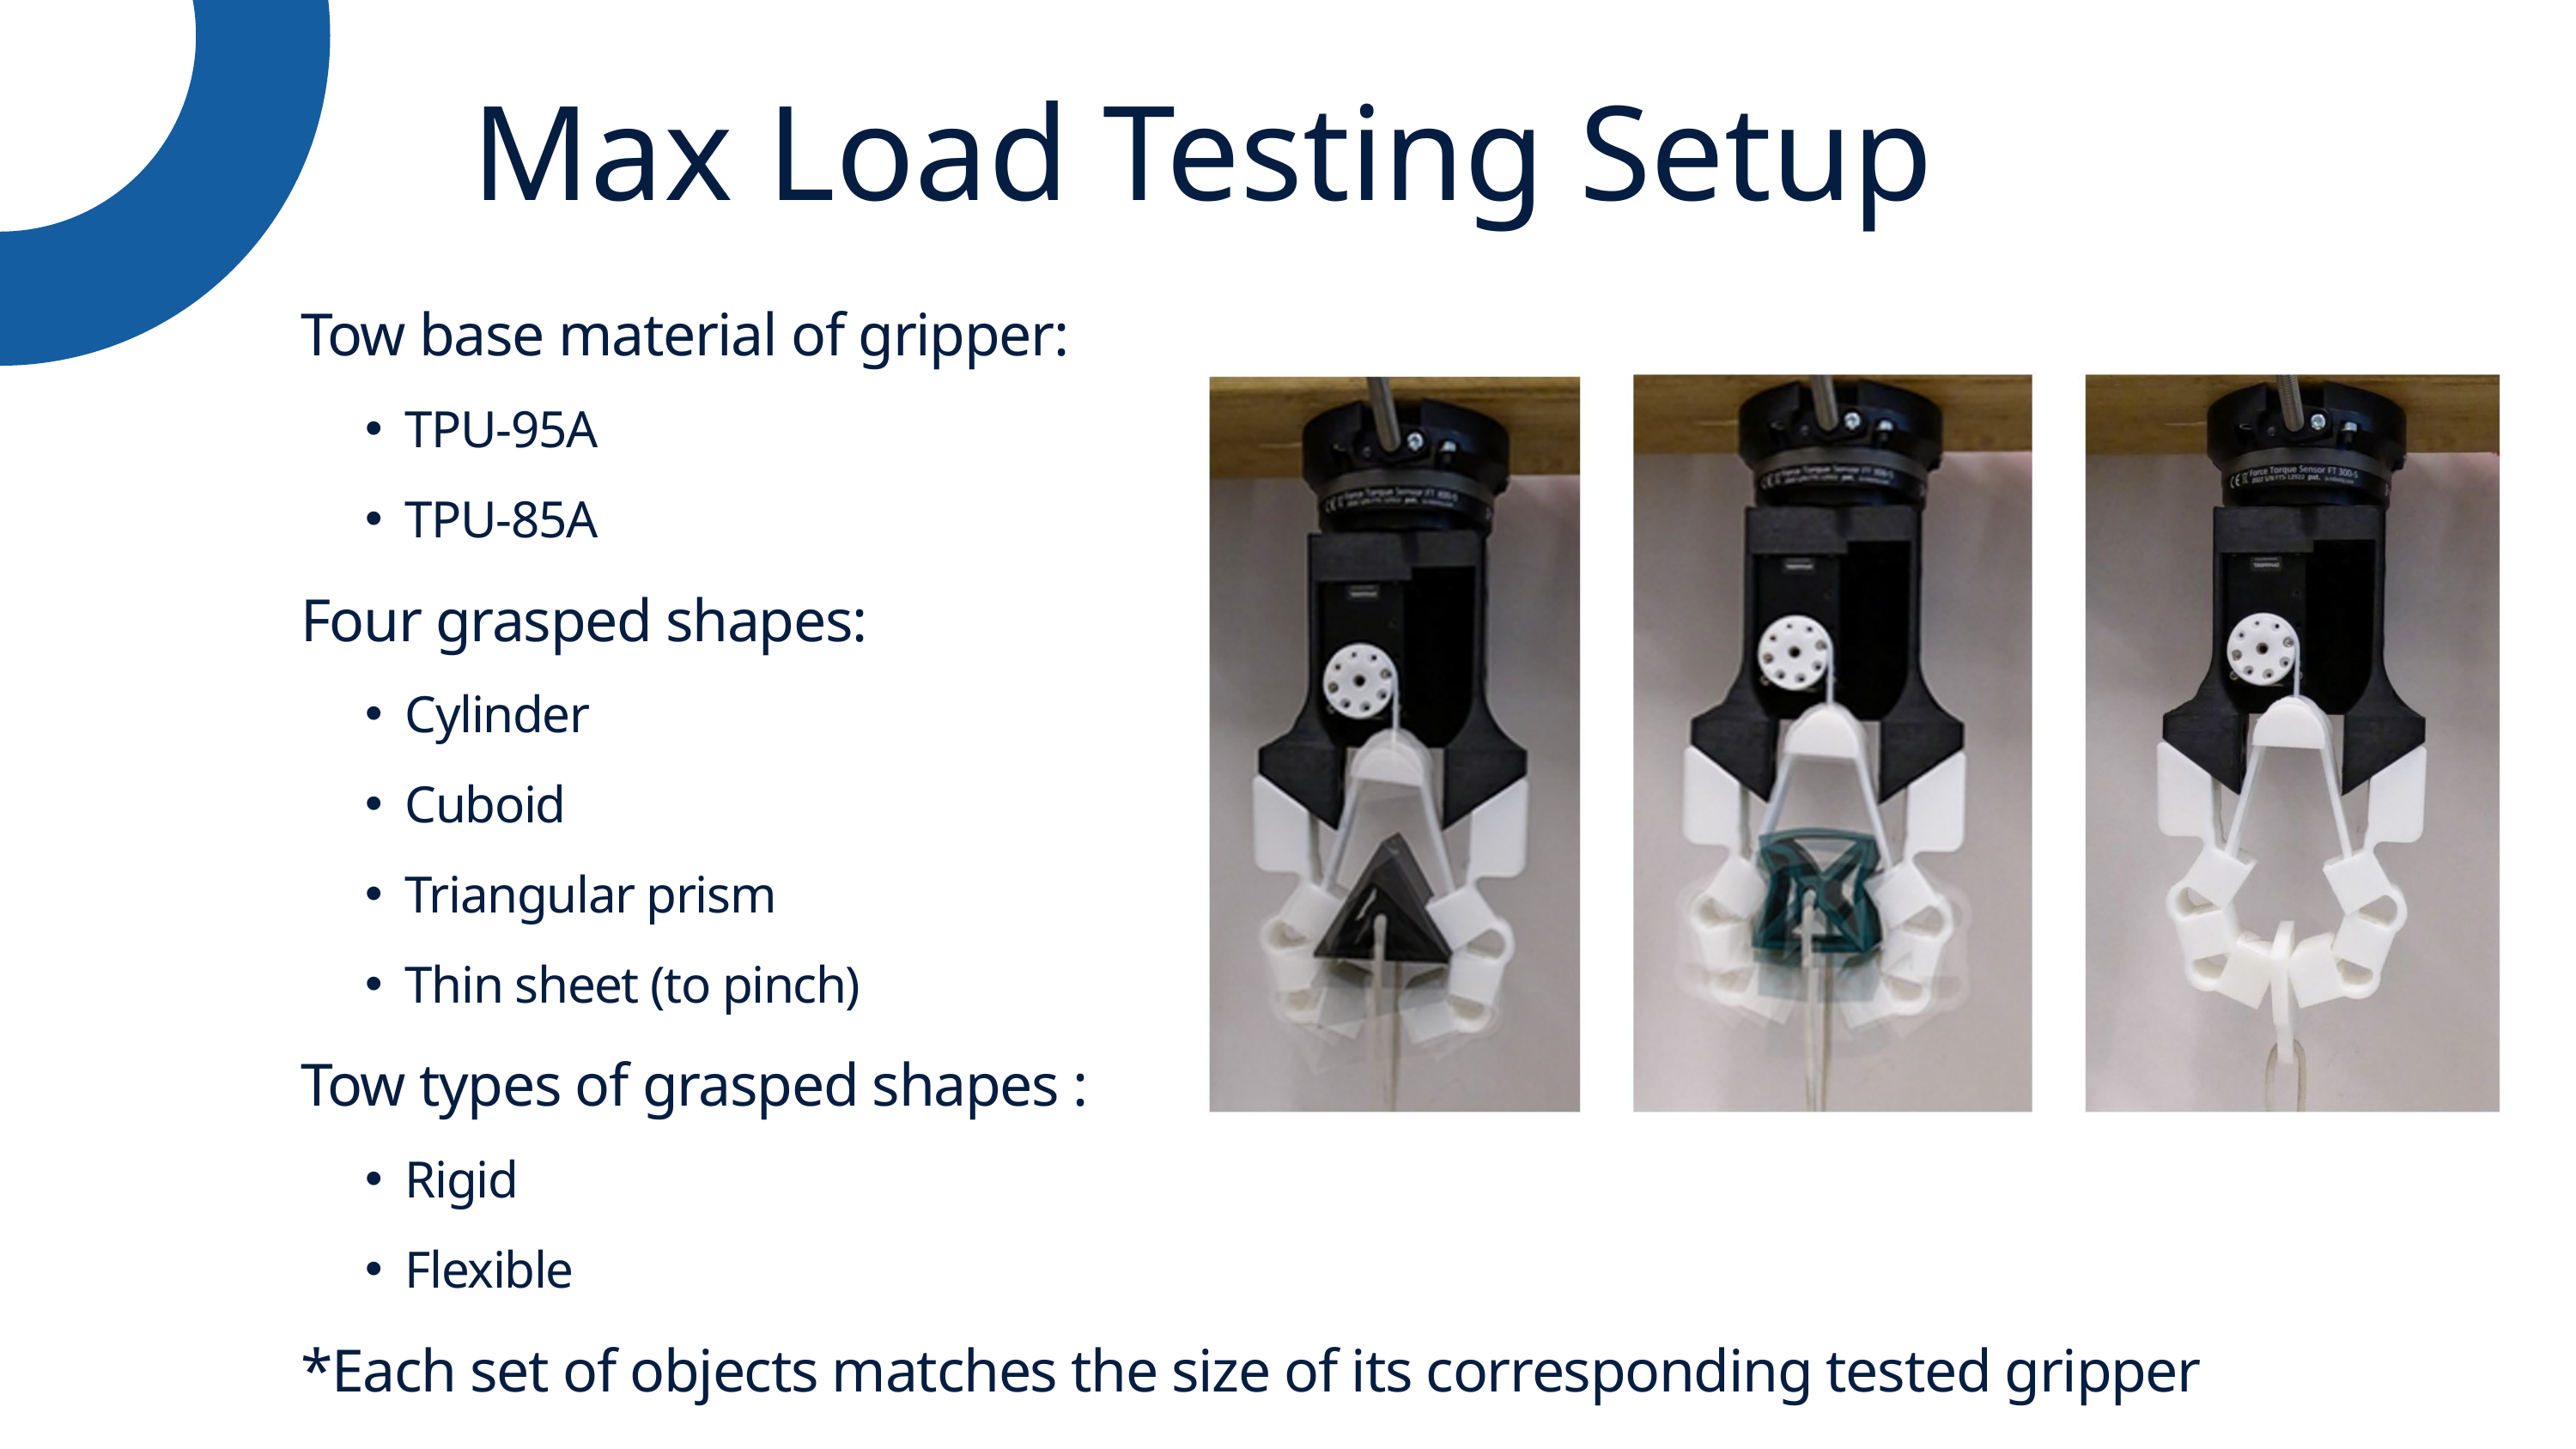

Max Load Testing Setup
Tow base material of gripper:
TPU-95A
TPU-85A
Four grasped shapes:
Cylinder
Cuboid
Triangular prism
Thin sheet (to pinch)
Tow types of grasped shapes :
Rigid
Flexible
*Each set of objects matches the size of its corresponding tested gripper